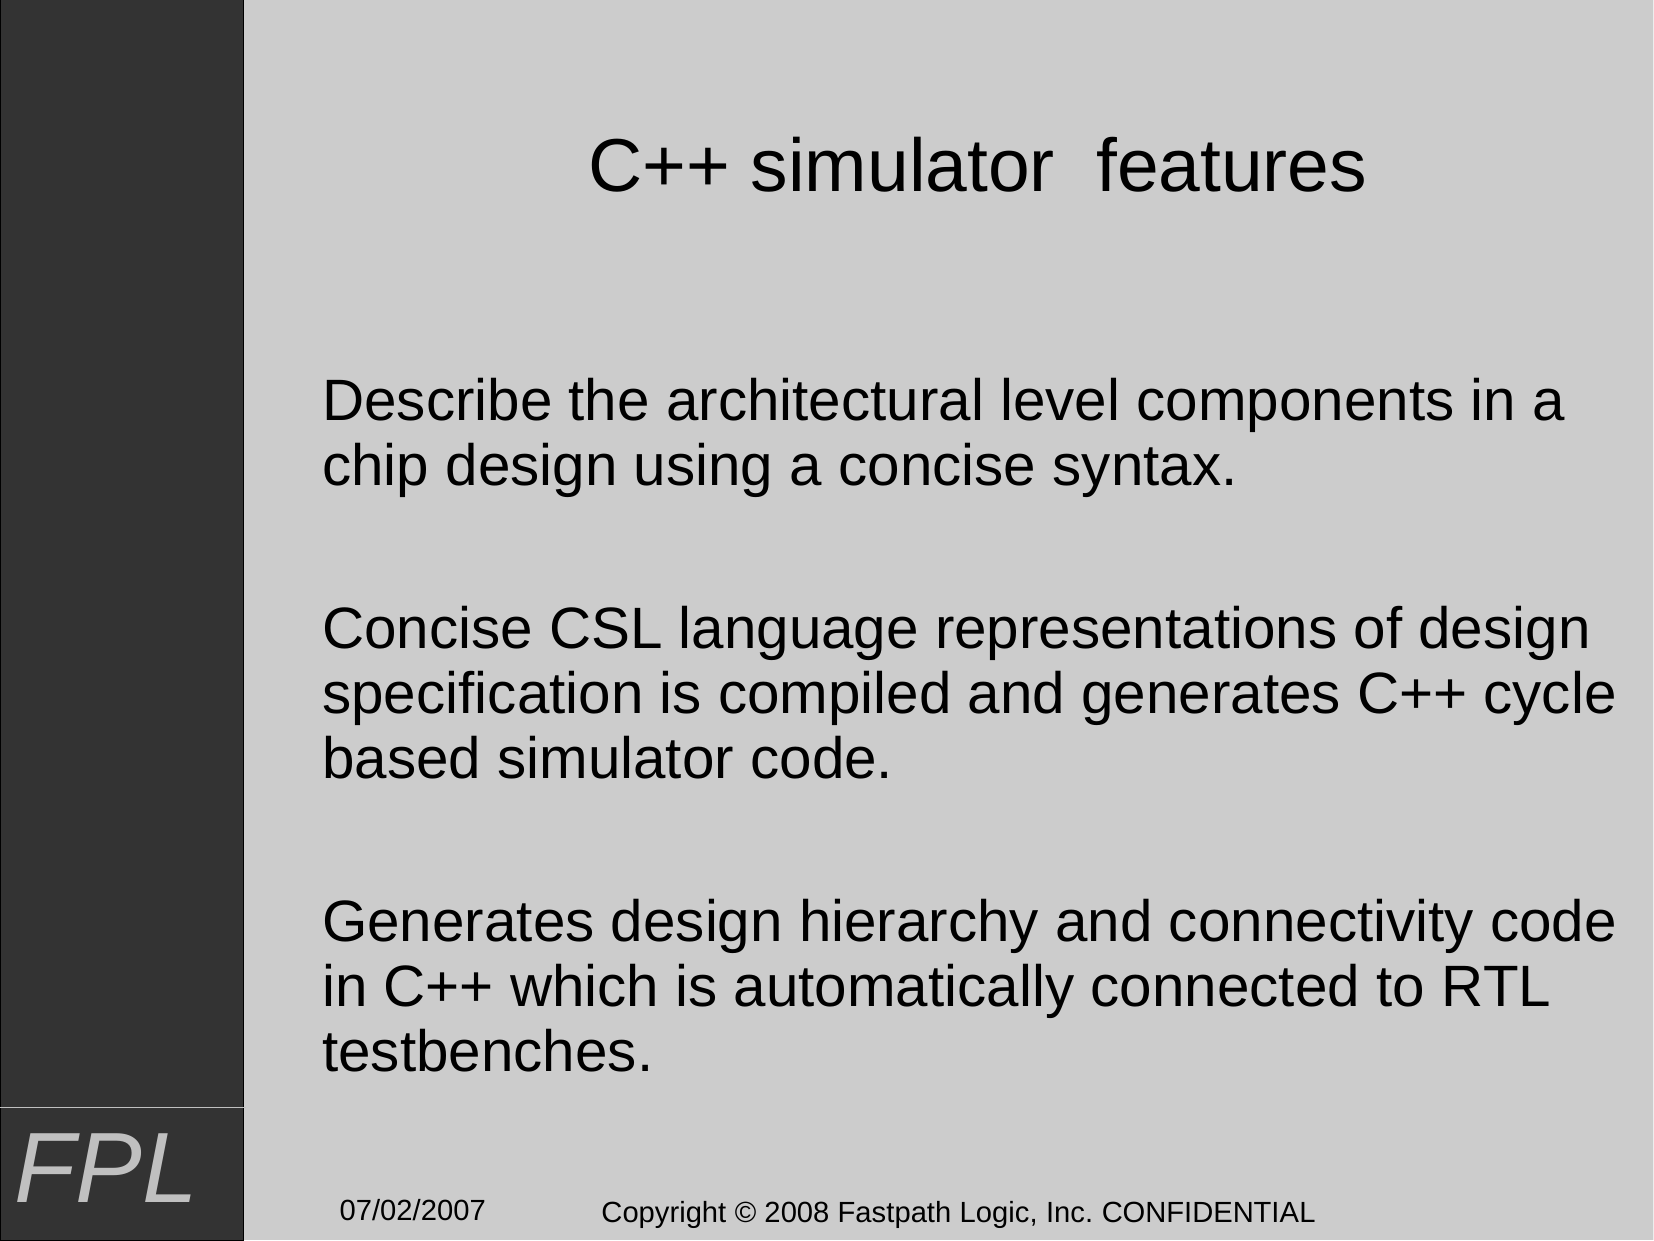

# C++ simulator features
Describe the architectural level components in a chip design using a concise syntax.
Concise CSL language representations of design specification is compiled and generates C++ cycle based simulator code.
Generates design hierarchy and connectivity code in C++ which is automatically connected to RTL testbenches.
07/02/2007
© 2007 FASTPATH LOGIC INC.